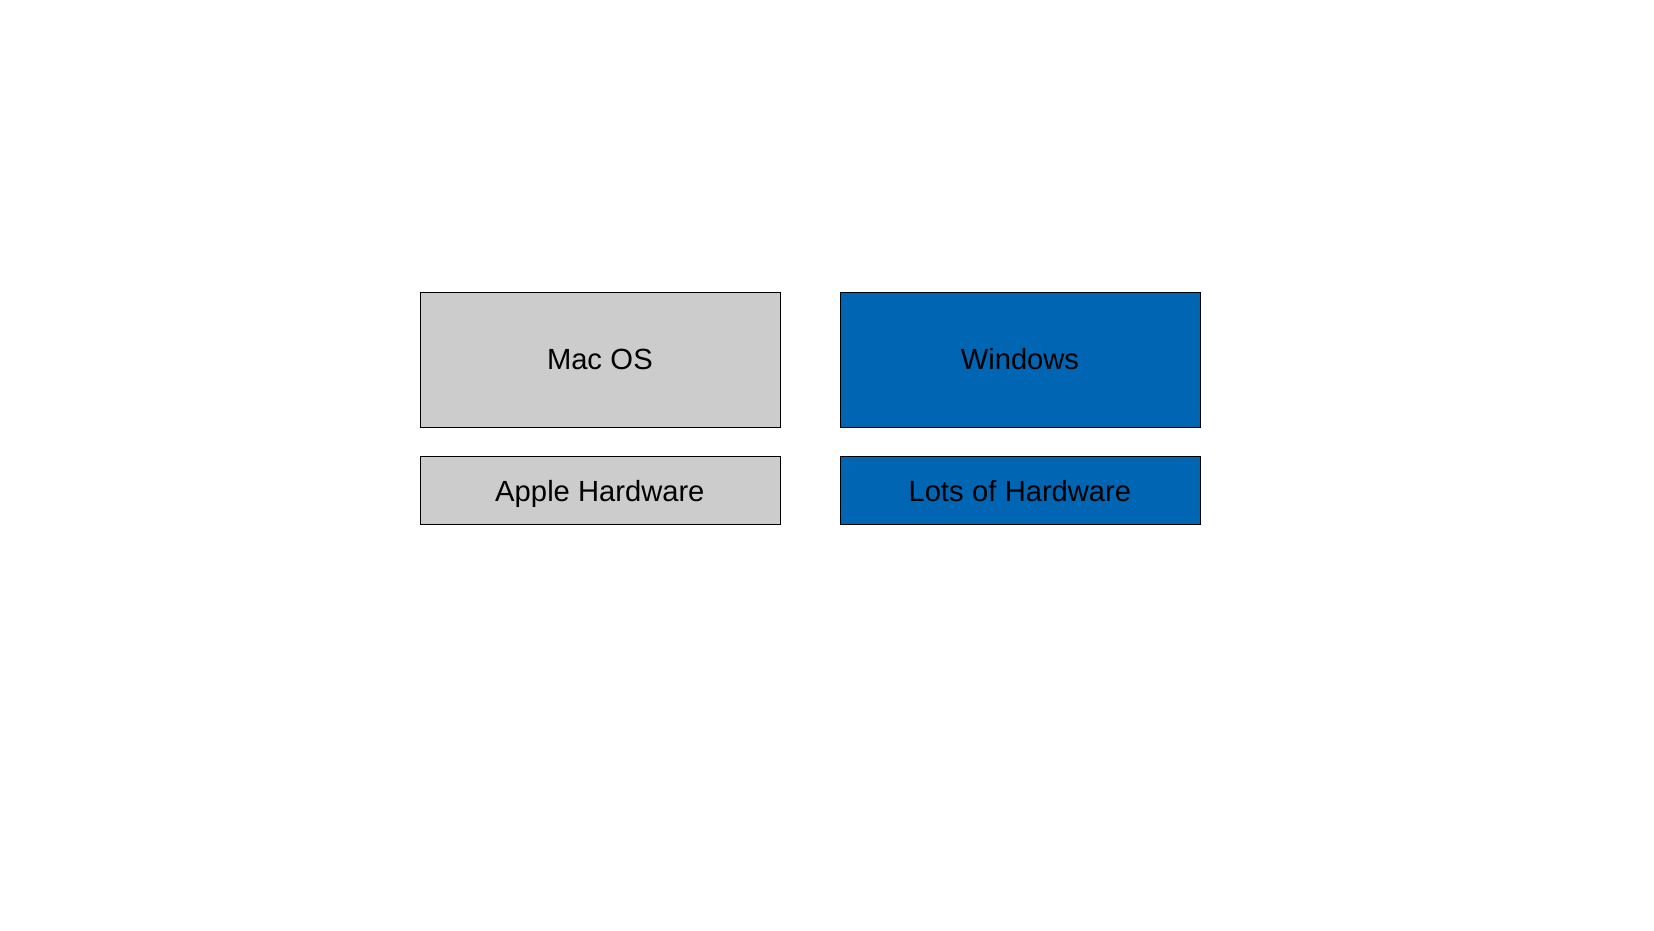

#
Mac OS
Windows
Apple Hardware
Lots of Hardware